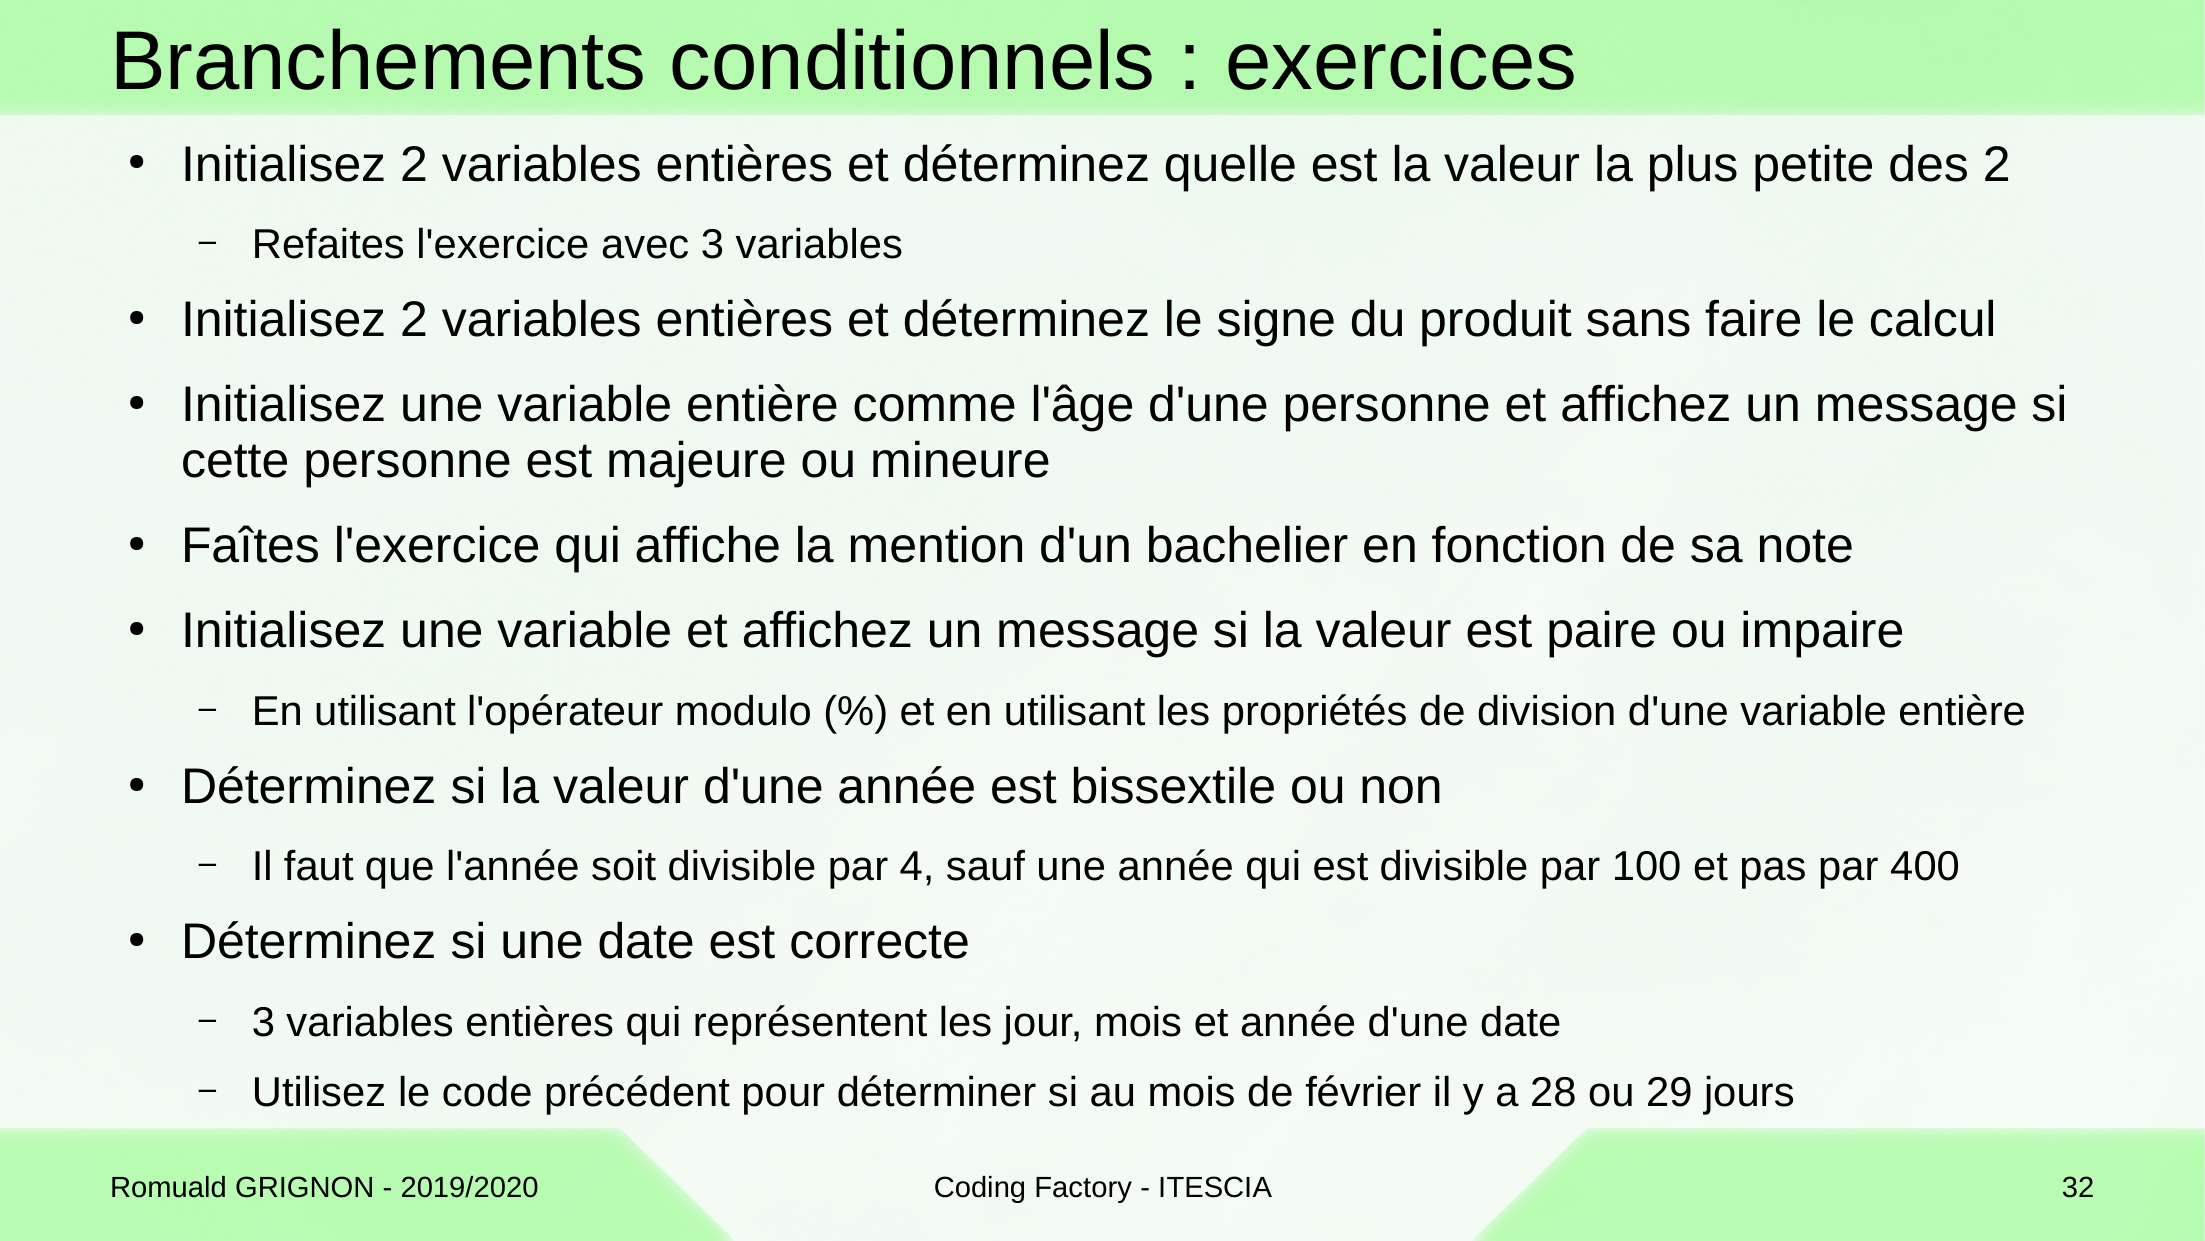

# Branchements conditionnels : exercices
Initialisez 2 variables entières et déterminez quelle est la valeur la plus petite des 2
Refaites l'exercice avec 3 variables
Initialisez 2 variables entières et déterminez le signe du produit sans faire le calcul
Initialisez une variable entière comme l'âge d'une personne et affichez un message si cette personne est majeure ou mineure
Faîtes l'exercice qui affiche la mention d'un bachelier en fonction de sa note
Initialisez une variable et affichez un message si la valeur est paire ou impaire
En utilisant l'opérateur modulo (%) et en utilisant les propriétés de division d'une variable entière
Déterminez si la valeur d'une année est bissextile ou non
Il faut que l'année soit divisible par 4, sauf une année qui est divisible par 100 et pas par 400
Déterminez si une date est correcte
3 variables entières qui représentent les jour, mois et année d'une date
Utilisez le code précédent pour déterminer si au mois de février il y a 28 ou 29 jours
Romuald GRIGNON - 2019/2020
Coding Factory - ITESCIA
32